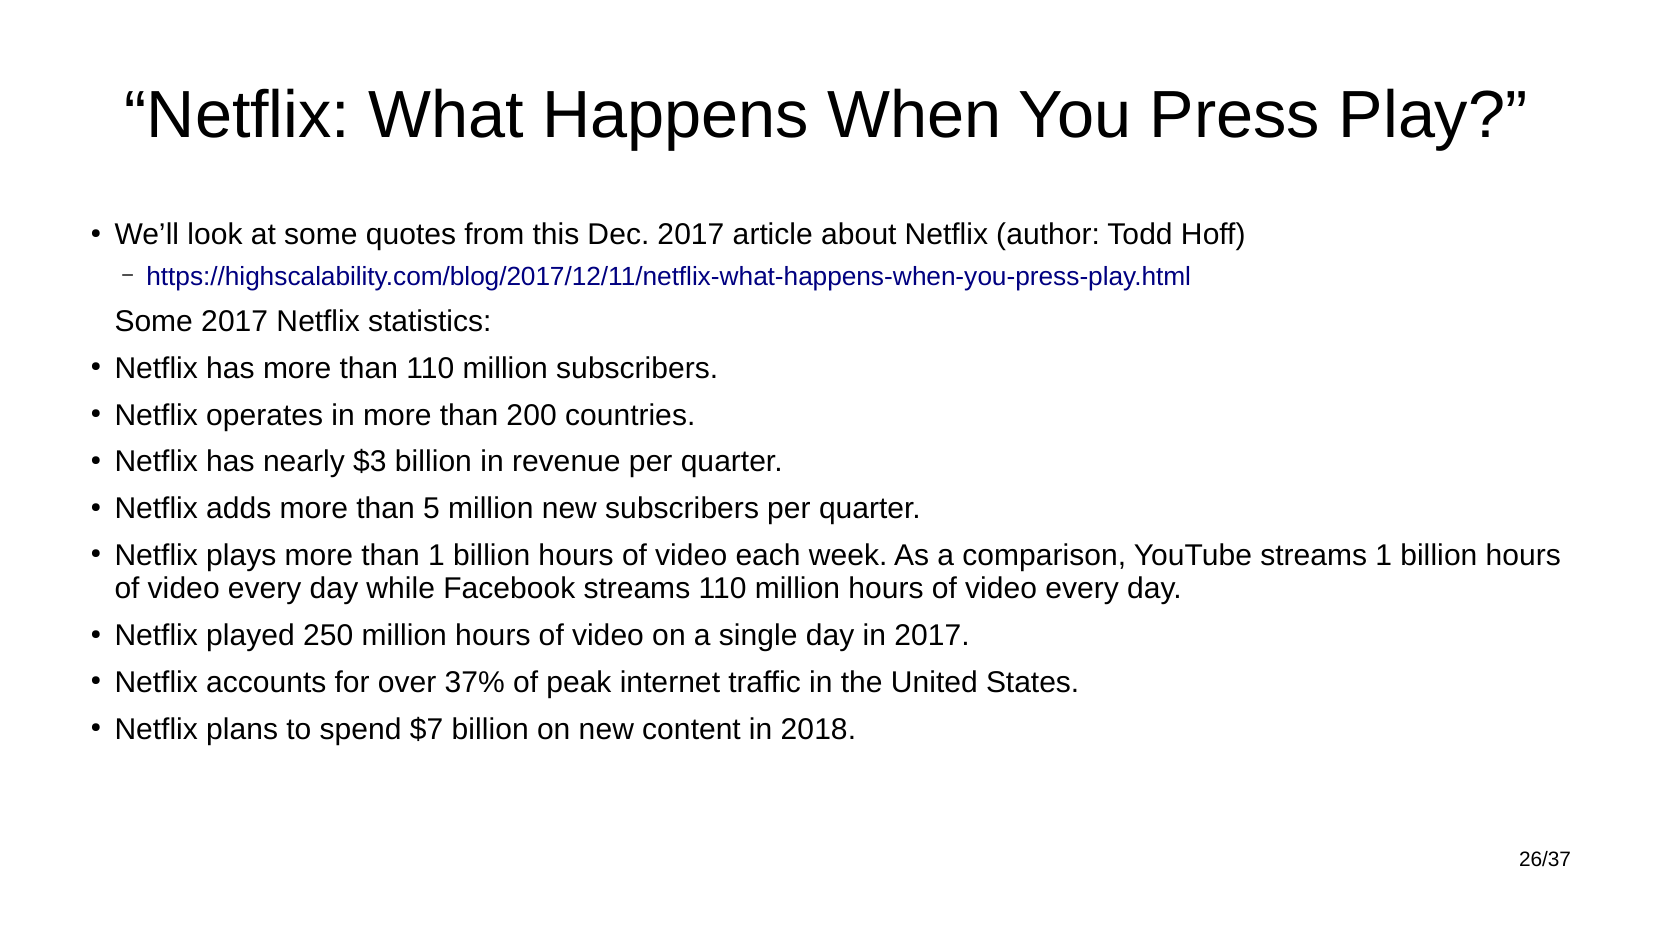

# “Netflix: What Happens When You Press Play?”
We’ll look at some quotes from this Dec. 2017 article about Netflix (author: Todd Hoff)
https://highscalability.com/blog/2017/12/11/netflix-what-happens-when-you-press-play.html
Some 2017 Netflix statistics:
Netflix has more than 110 million subscribers.
Netflix operates in more than 200 countries.
Netflix has nearly $3 billion in revenue per quarter.
Netflix adds more than 5 million new subscribers per quarter.
Netflix plays more than 1 billion hours of video each week. As a comparison, YouTube streams 1 billion hours of video every day while Facebook streams 110 million hours of video every day.
Netflix played 250 million hours of video on a single day in 2017.
Netflix accounts for over 37% of peak internet traffic in the United States.
Netflix plans to spend $7 billion on new content in 2018.
26